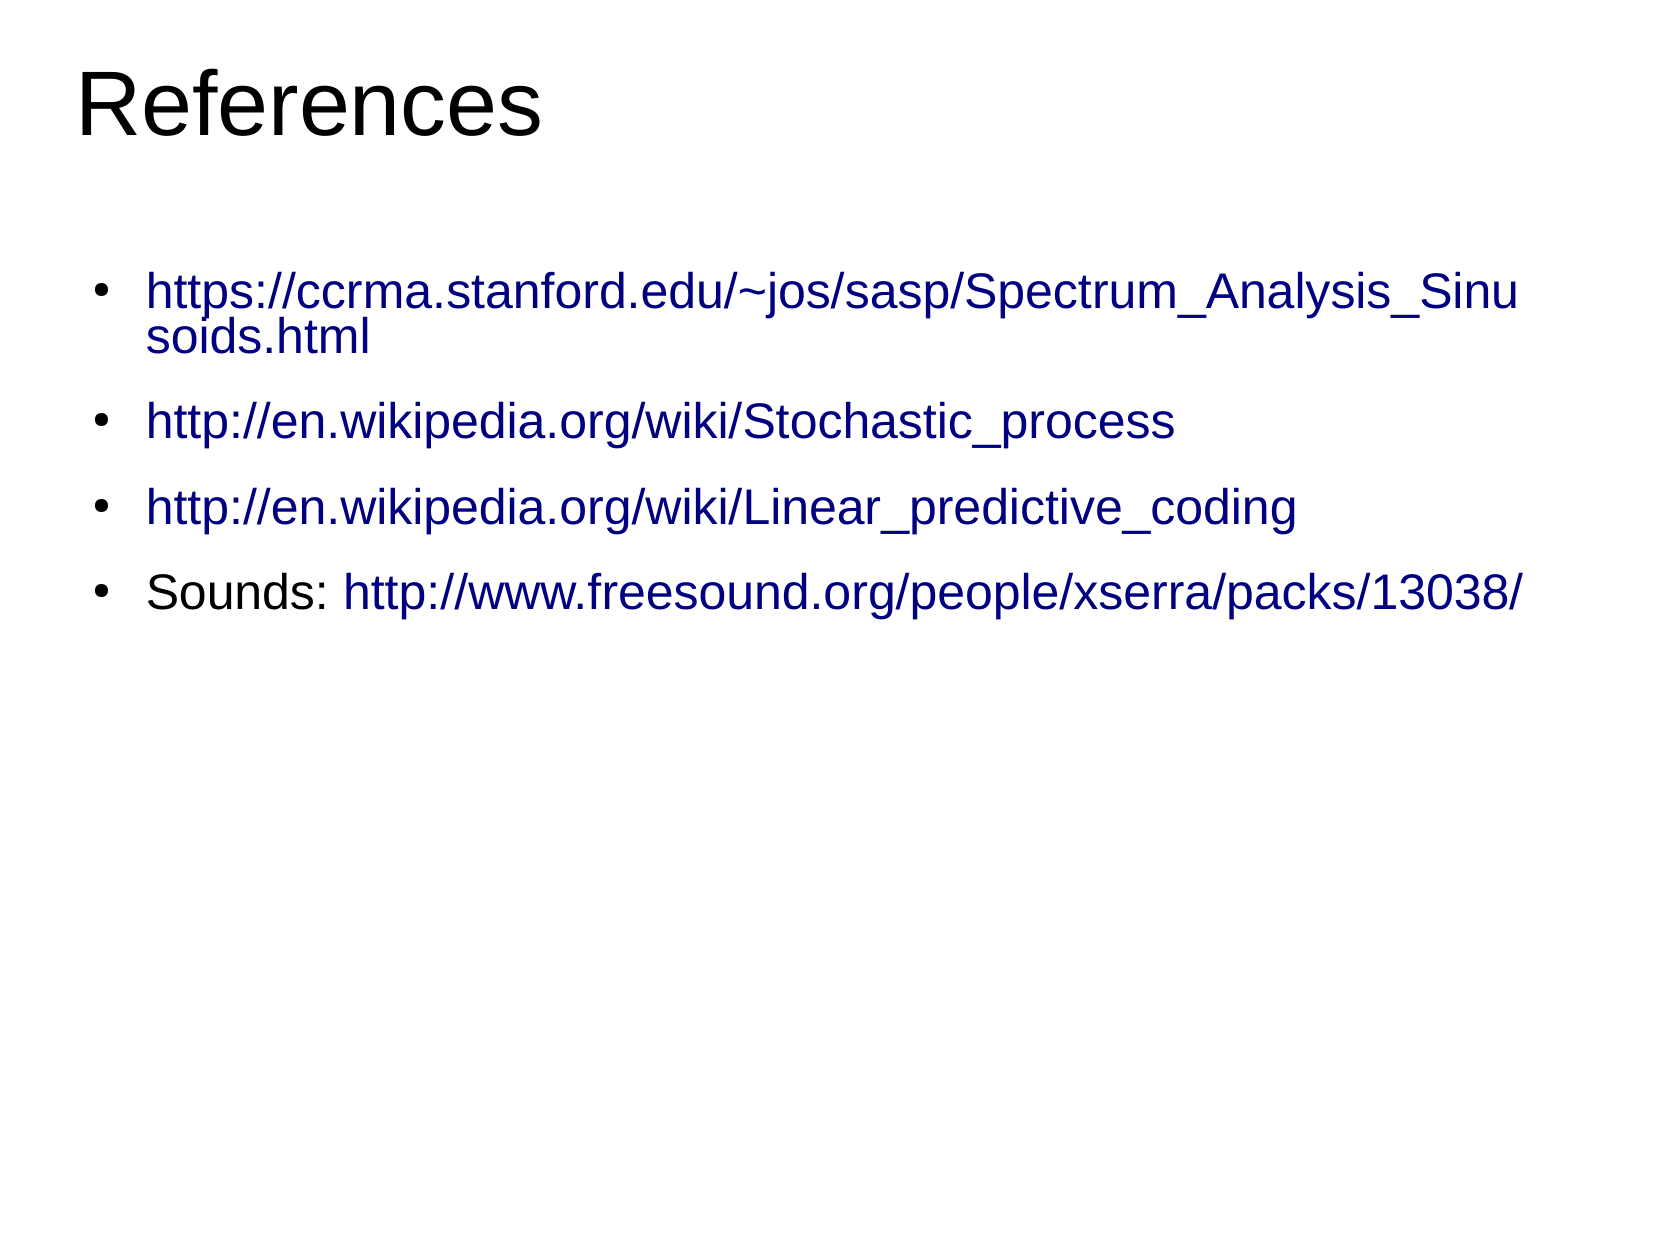

# References
https://ccrma.stanford.edu/~jos/sasp/Spectrum_Analysis_Sinusoids.html
http://en.wikipedia.org/wiki/Stochastic_process
http://en.wikipedia.org/wiki/Linear_predictive_coding
Sounds: http://www.freesound.org/people/xserra/packs/13038/